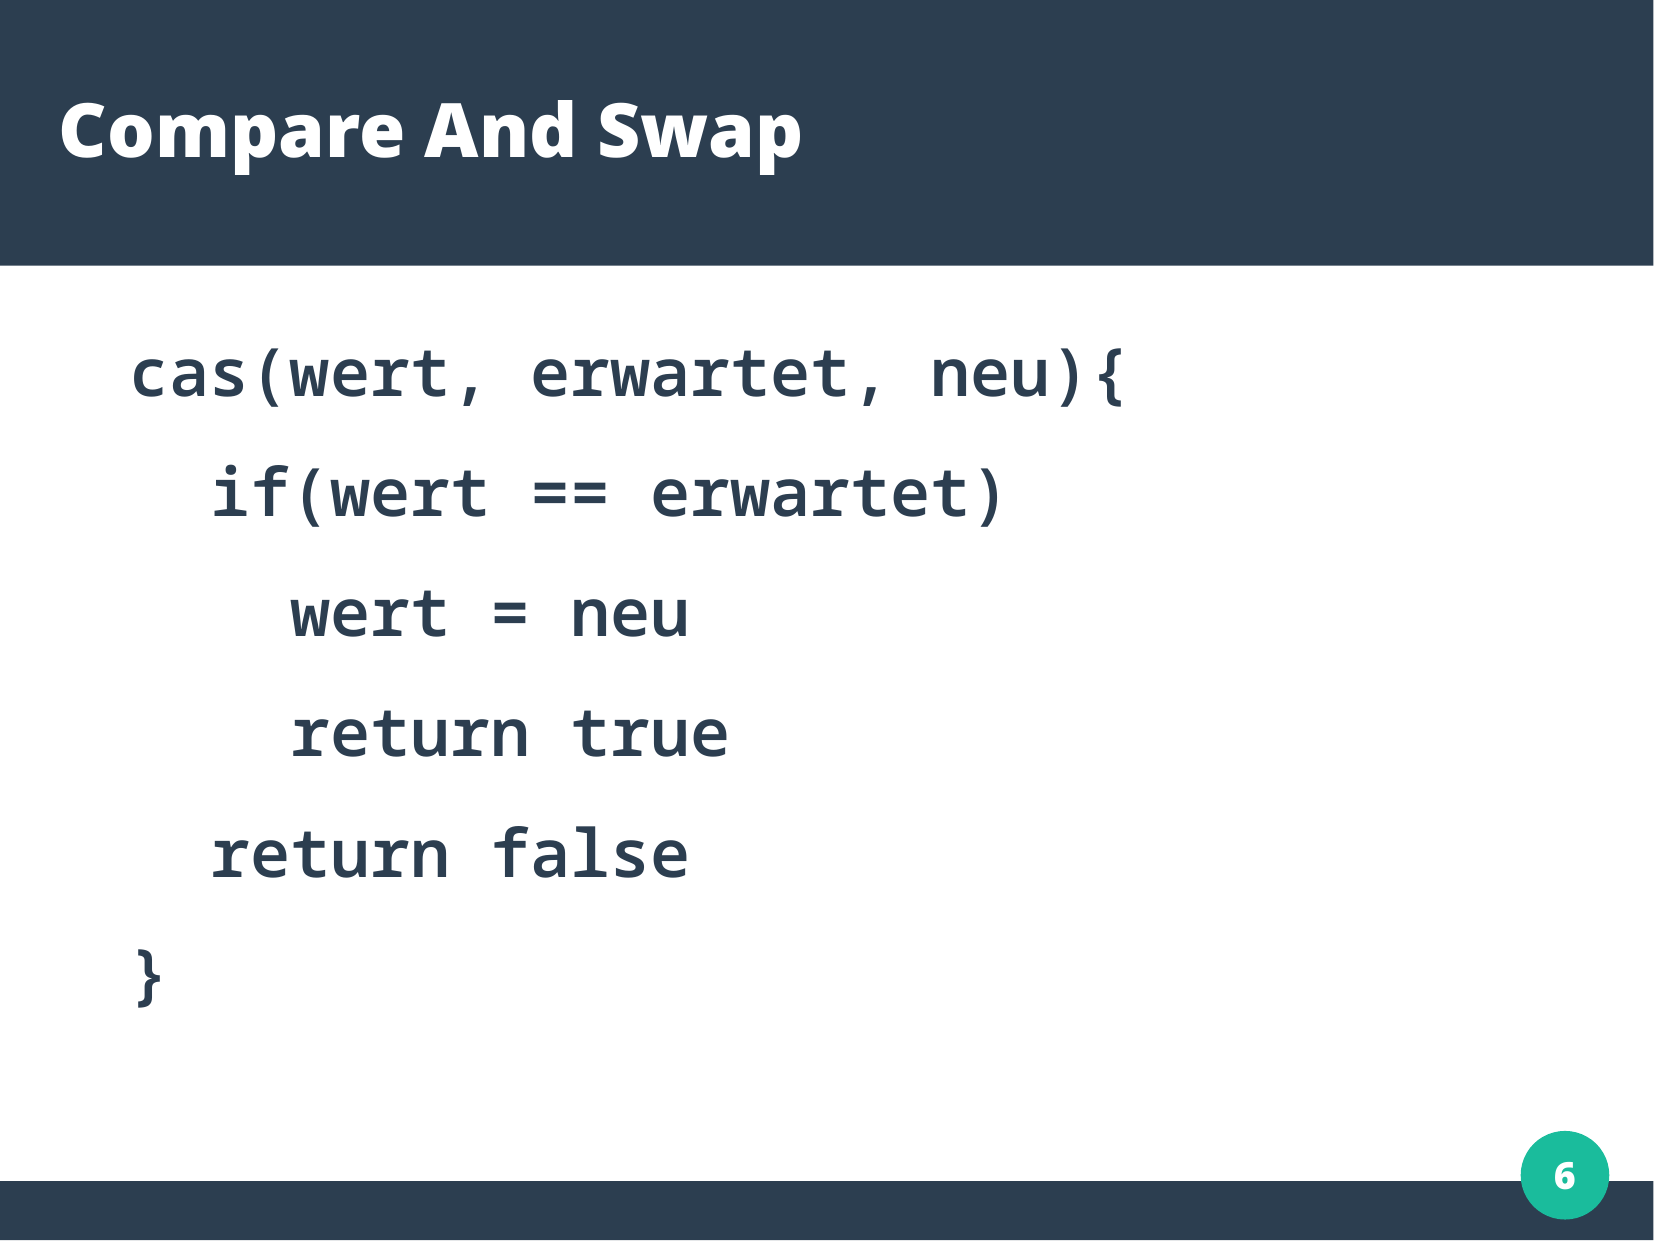

# Compare And Swap
cas(wert, erwartet, neu){
 if(wert == erwartet)
 wert = neu
 return true
 return false
}
6